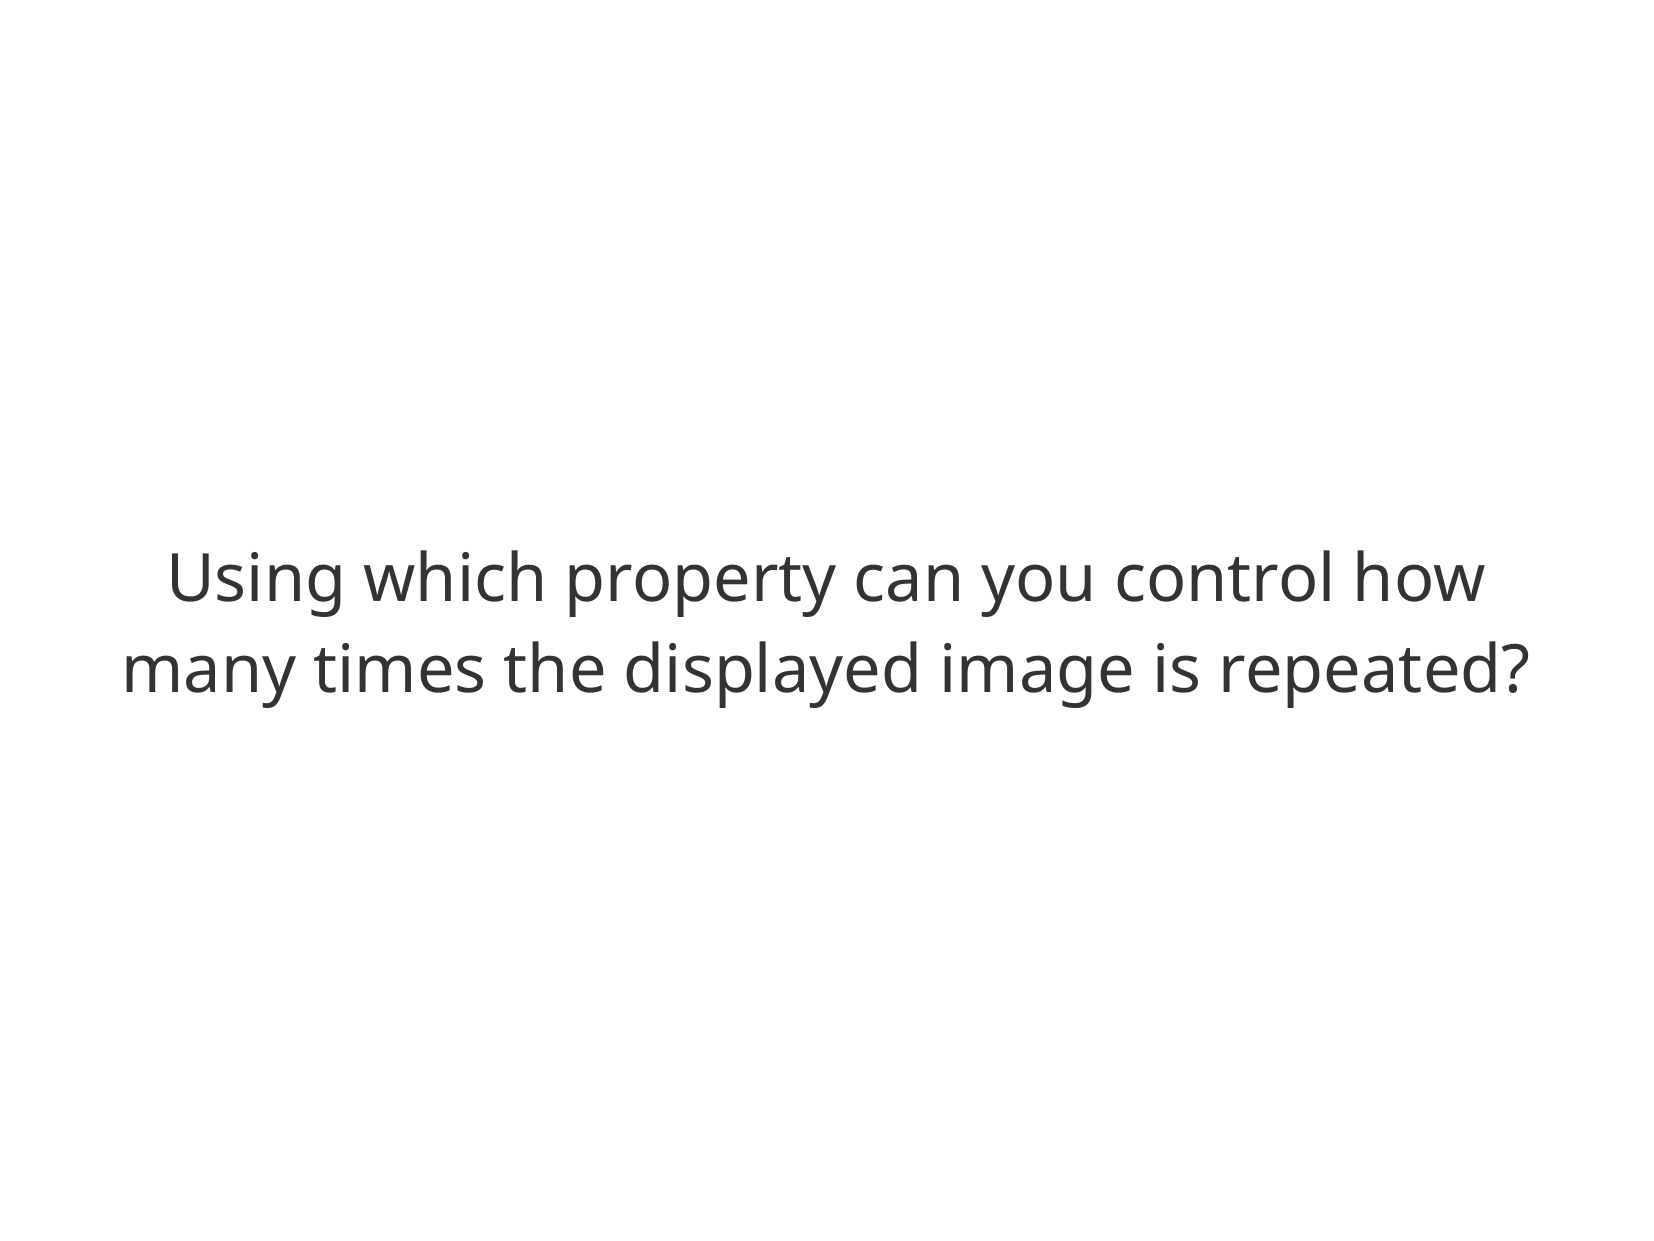

# Using which property can you control how many times the displayed image is repeated?